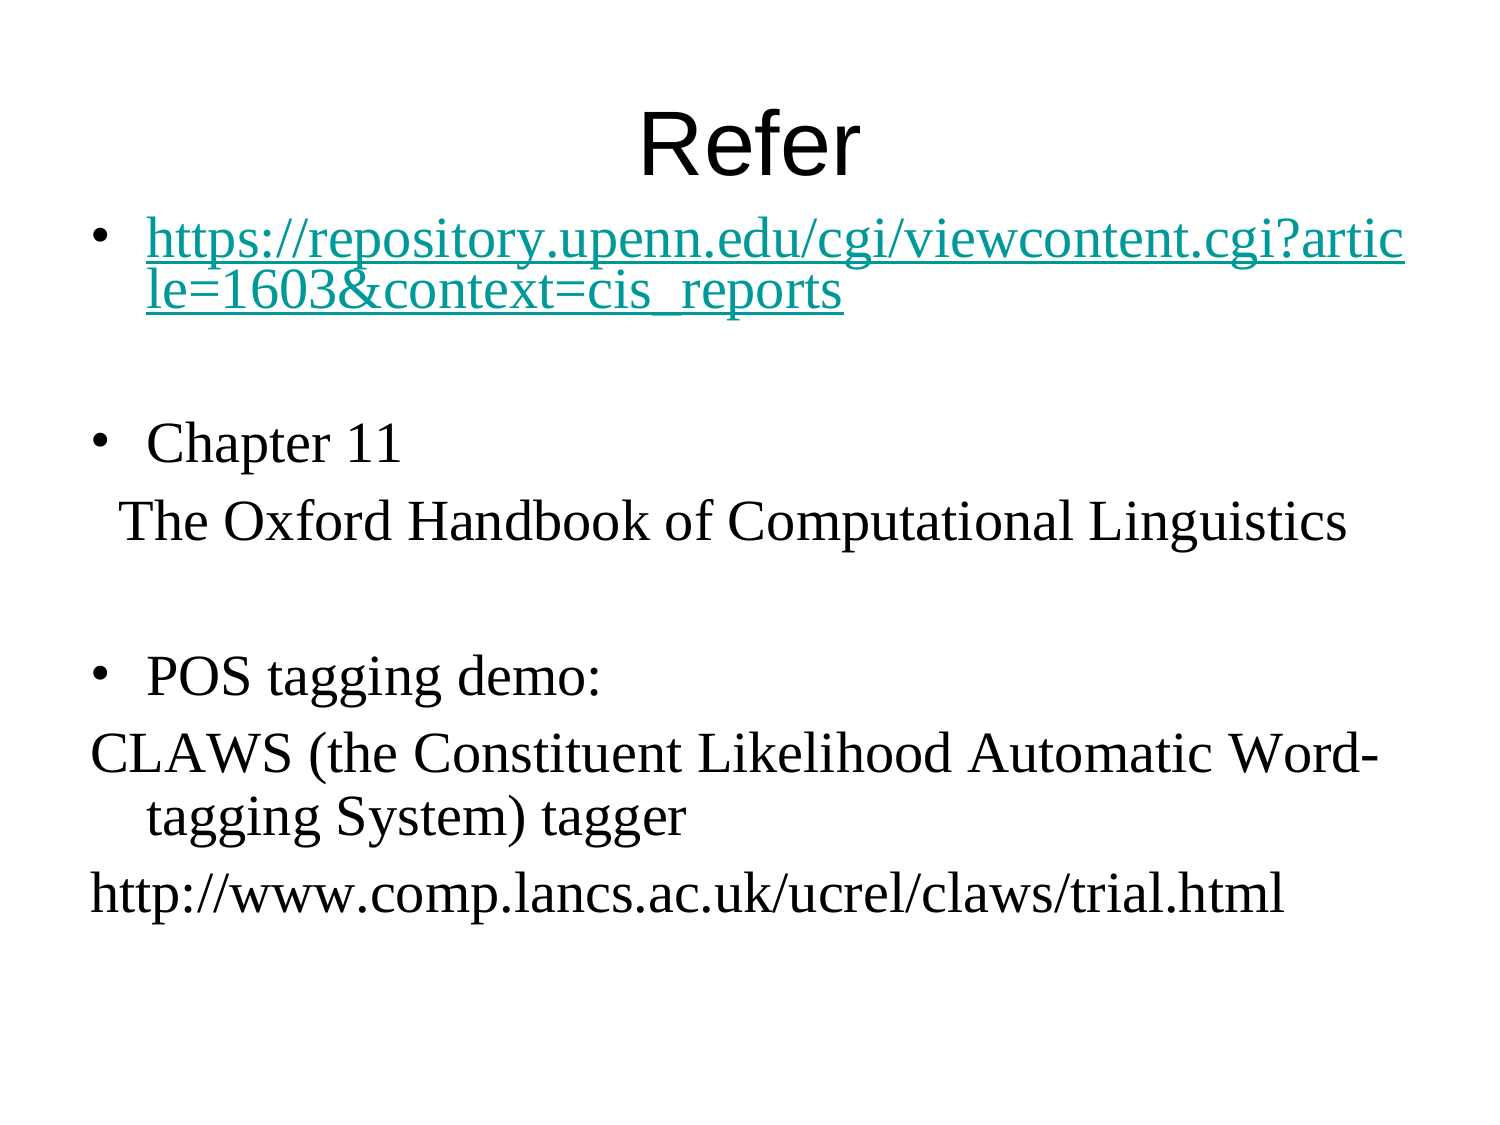

# Refer
https://repository.upenn.edu/cgi/viewcontent.cgi?article=1603&context=cis_reports
Chapter 11
 The Oxford Handbook of Computational Linguistics
POS tagging demo:
CLAWS (the Constituent Likelihood Automatic Word-tagging System) tagger
http://www.comp.lancs.ac.uk/ucrel/claws/trial.html